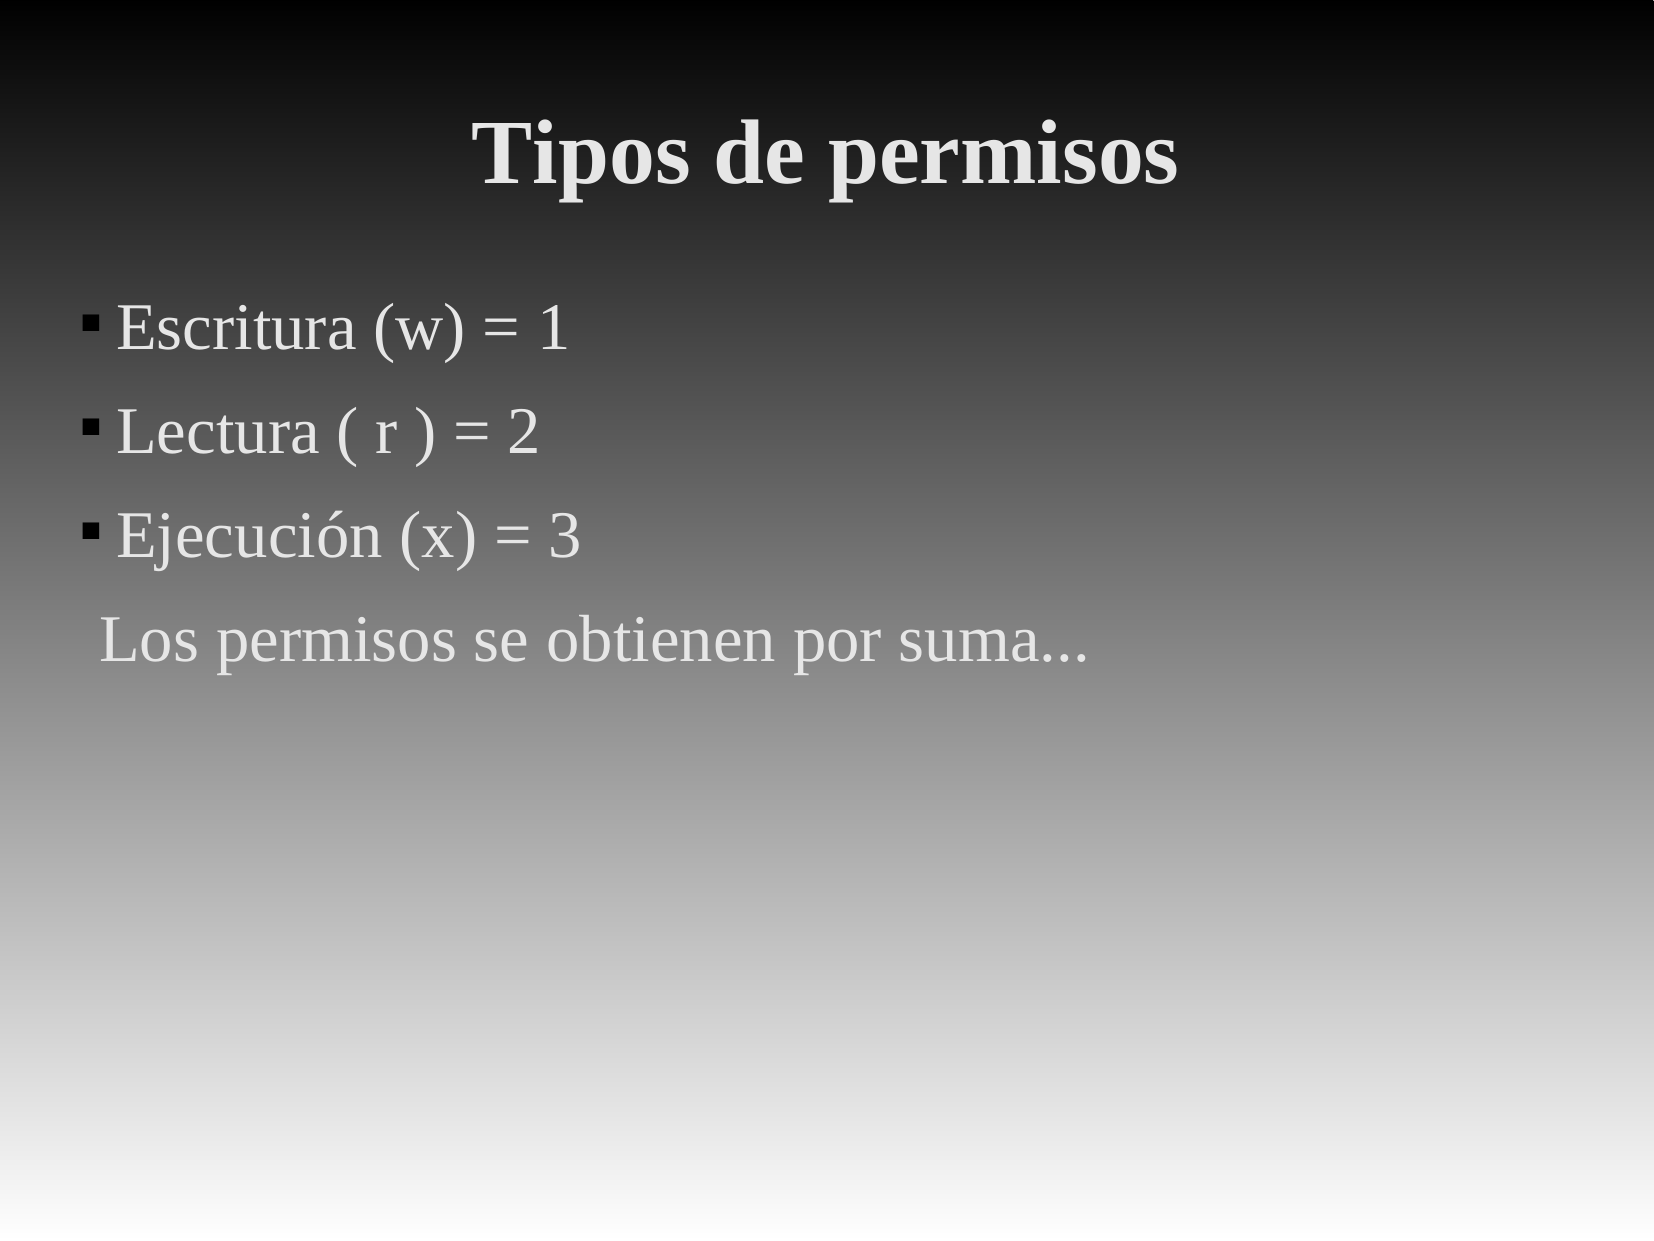

# Tipos de permisos
 Escritura (w) = 1
 Lectura ( r ) = 2
 Ejecución (x) = 3
Los permisos se obtienen por suma...